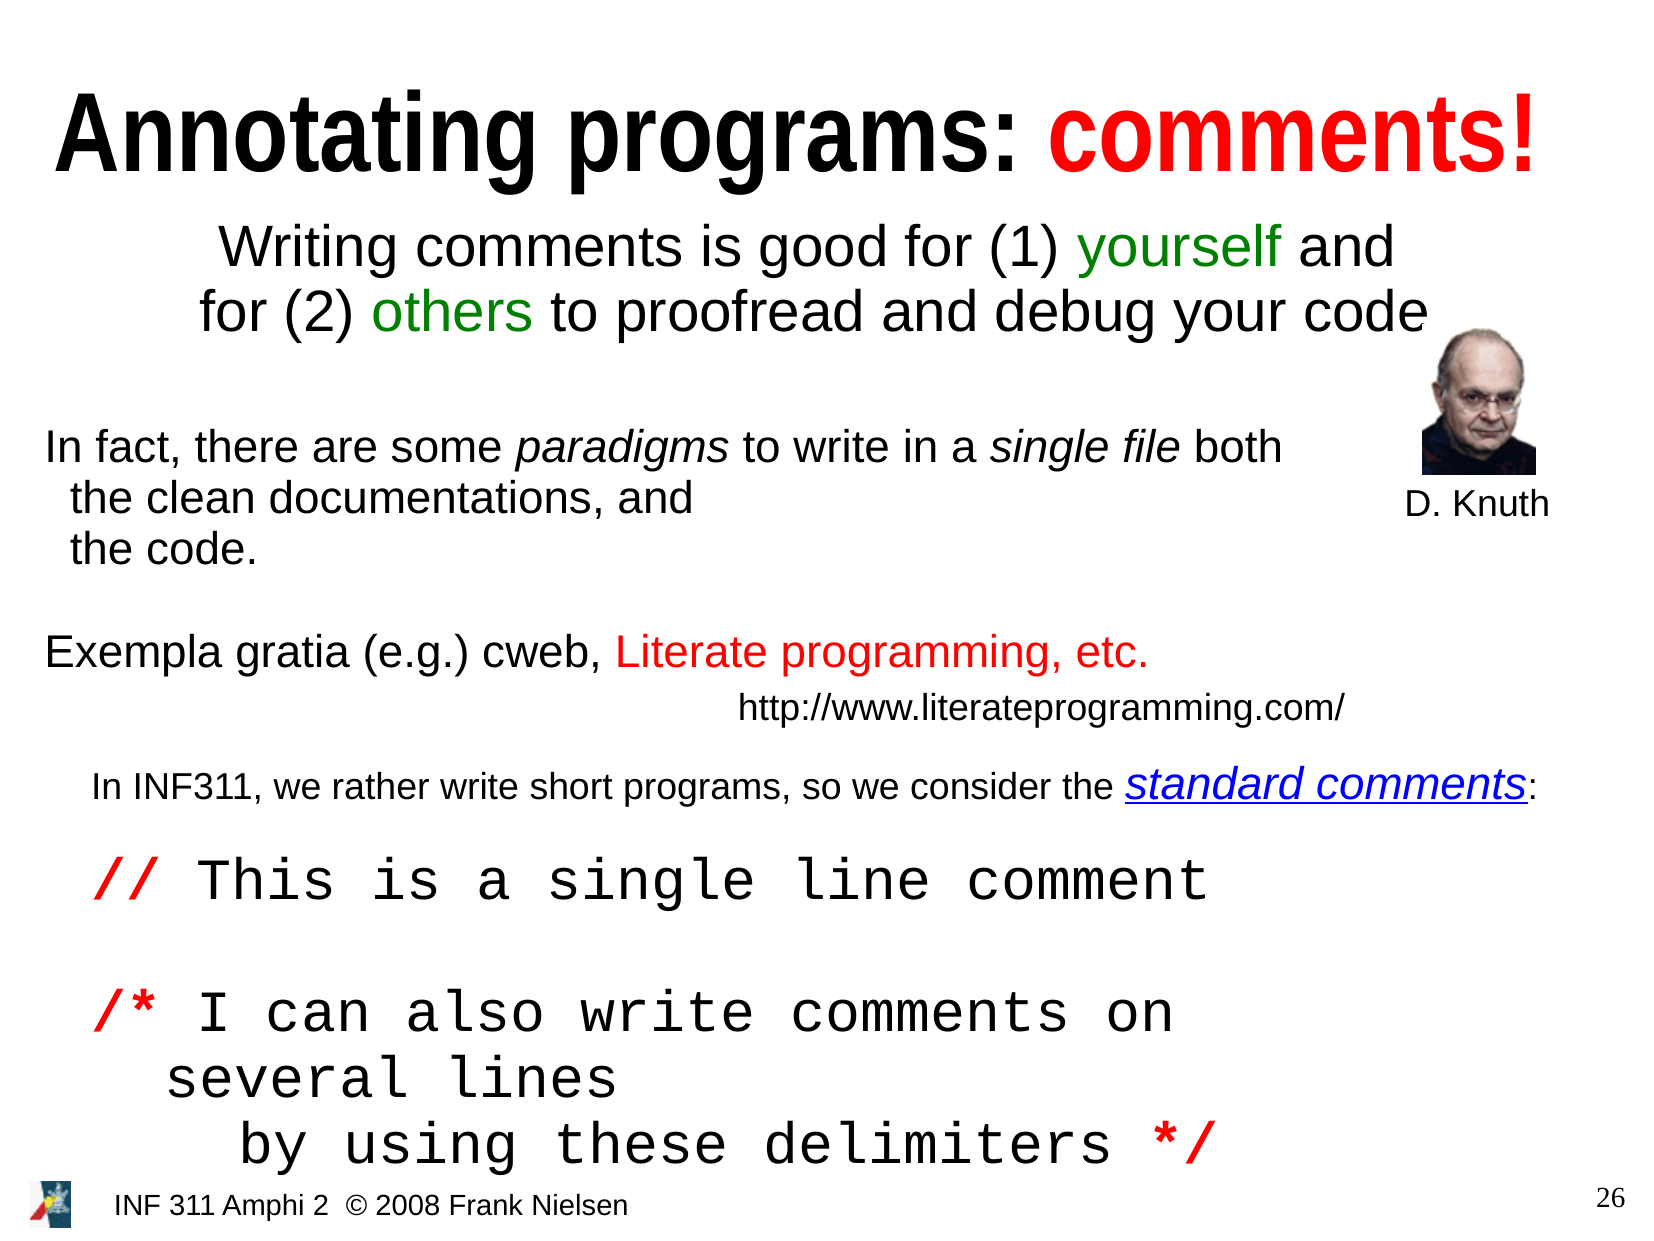

Annotating programs: comments!
Writing comments is good for (1) yourself and
for (2) others to proofread and debug your code
In fact, there are some paradigms to write in a single file both
 the clean documentations, and
 the code.
Exempla gratia (e.g.) cweb, Literate programming, etc.
D. Knuth
http://www.literateprogramming.com/
In INF311, we rather write short programs, so we consider the standard comments:
// This is a single line comment
/* I can also write comments on
 	several lines
		by using these delimiters */